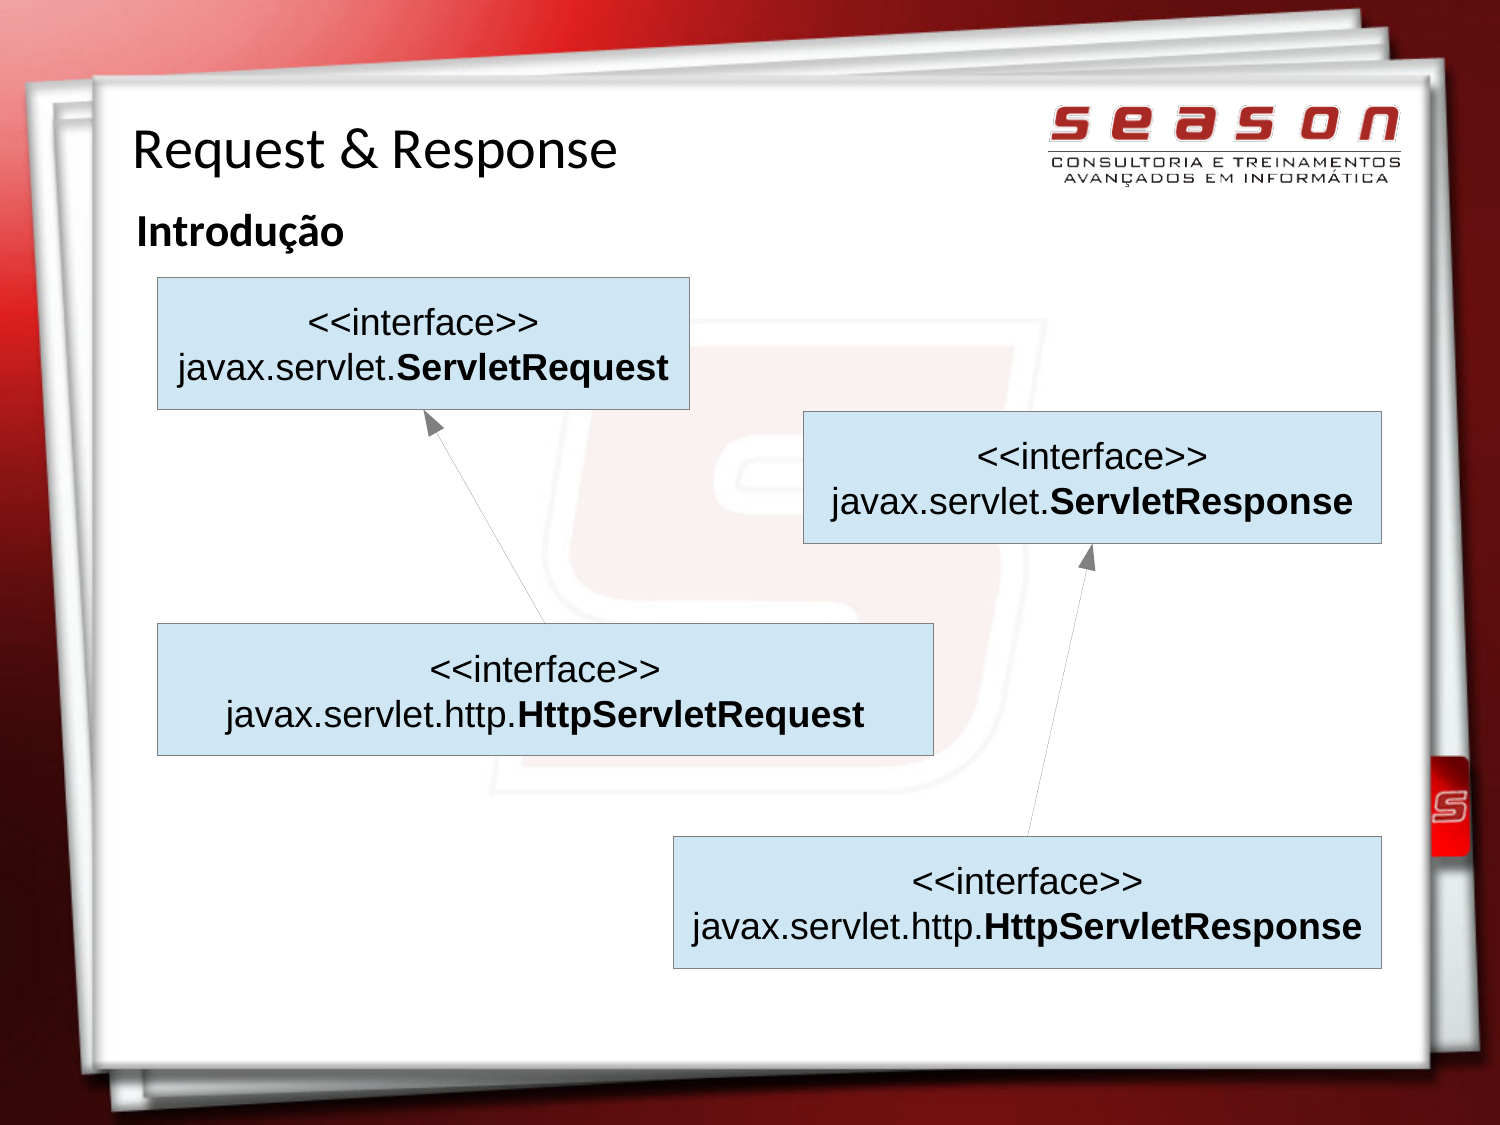

# Request & Response
Introdução
<<interface>>
javax.servlet.ServletRequest
<<interface>>
javax.servlet.ServletResponse
<<interface>>
javax.servlet.http.HttpServletRequest
<<interface>>
javax.servlet.http.HttpServletResponse